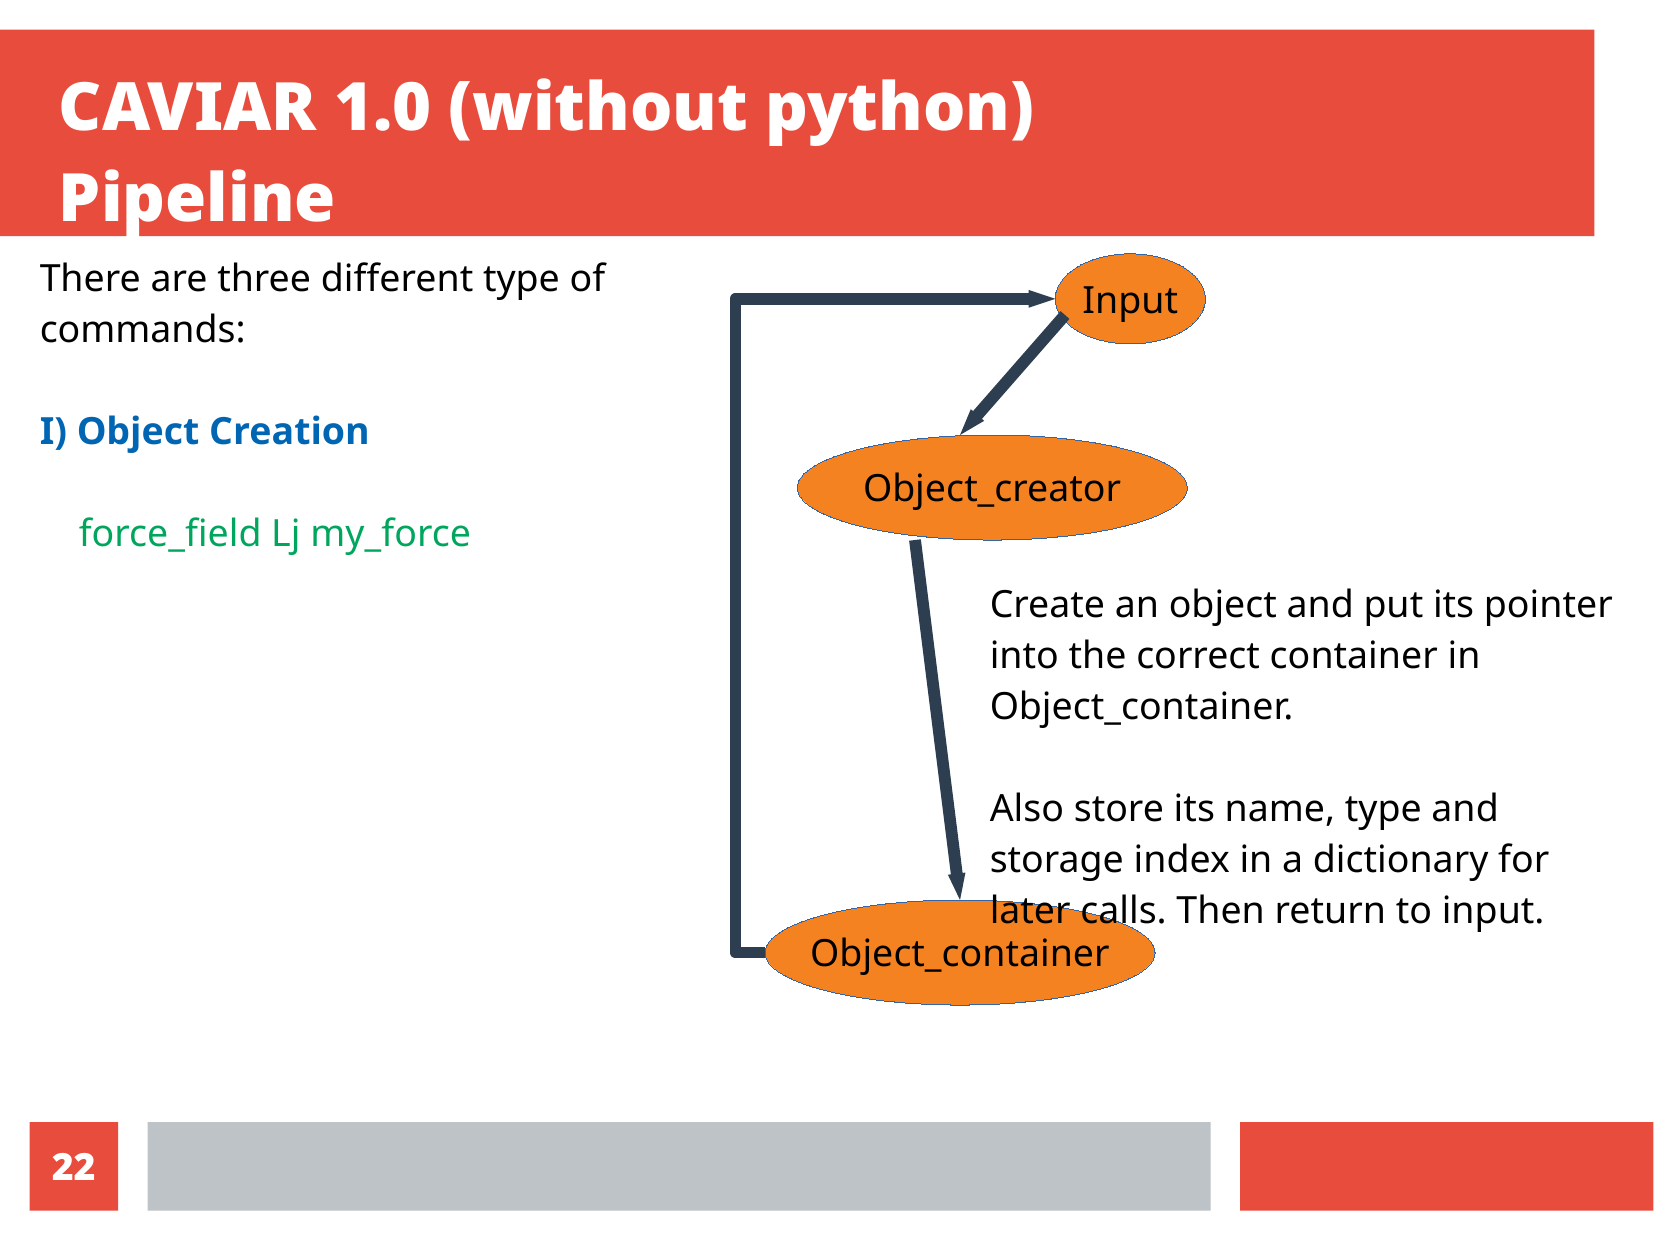

# CAVIAR 1.0 (without python) Pipeline
There are three different type of commands:
I) Object Creation
 force_field Lj my_force
Input
Object_creator
Create an object and put its pointer into the correct container in Object_container.
Also store its name, type and storage index in a dictionary for later calls. Then return to input.
Object_container
22